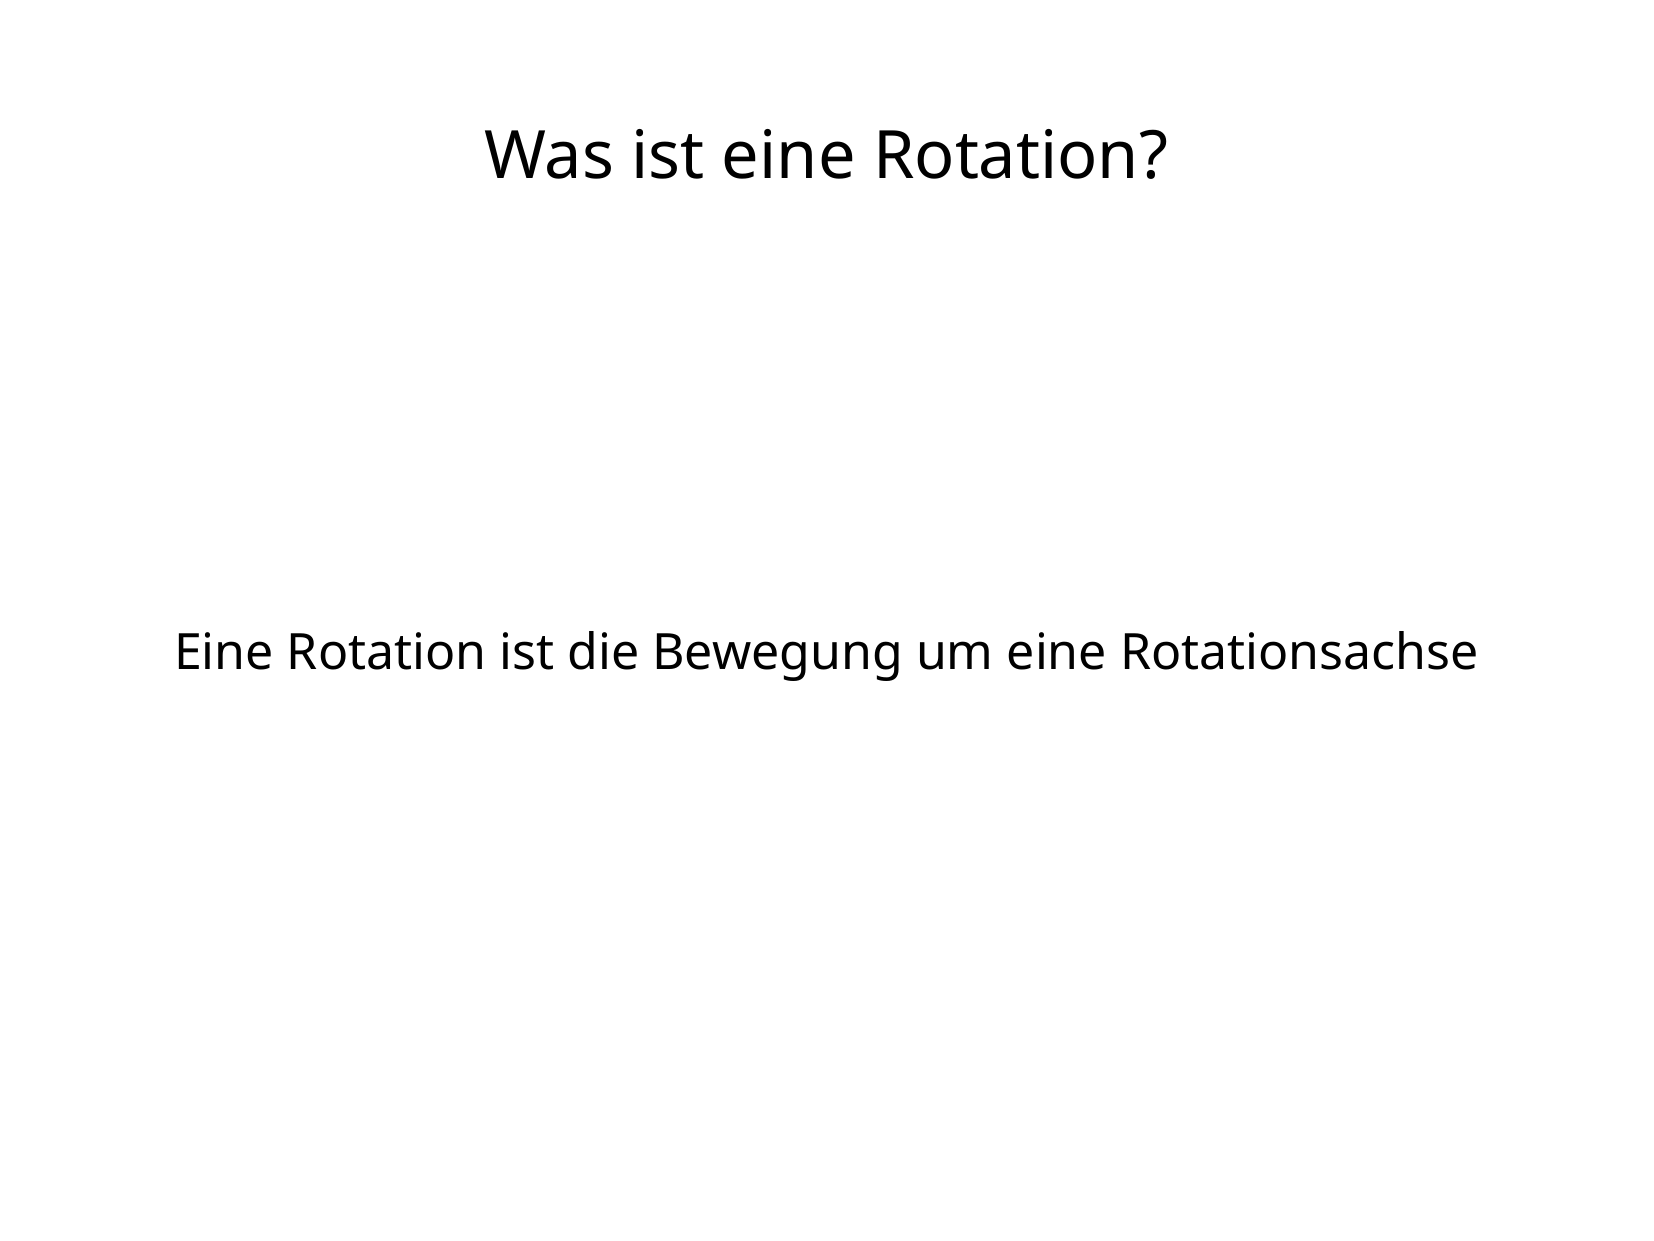

# Was ist eine Rotation?
Eine Rotation ist die Bewegung um eine Rotationsachse